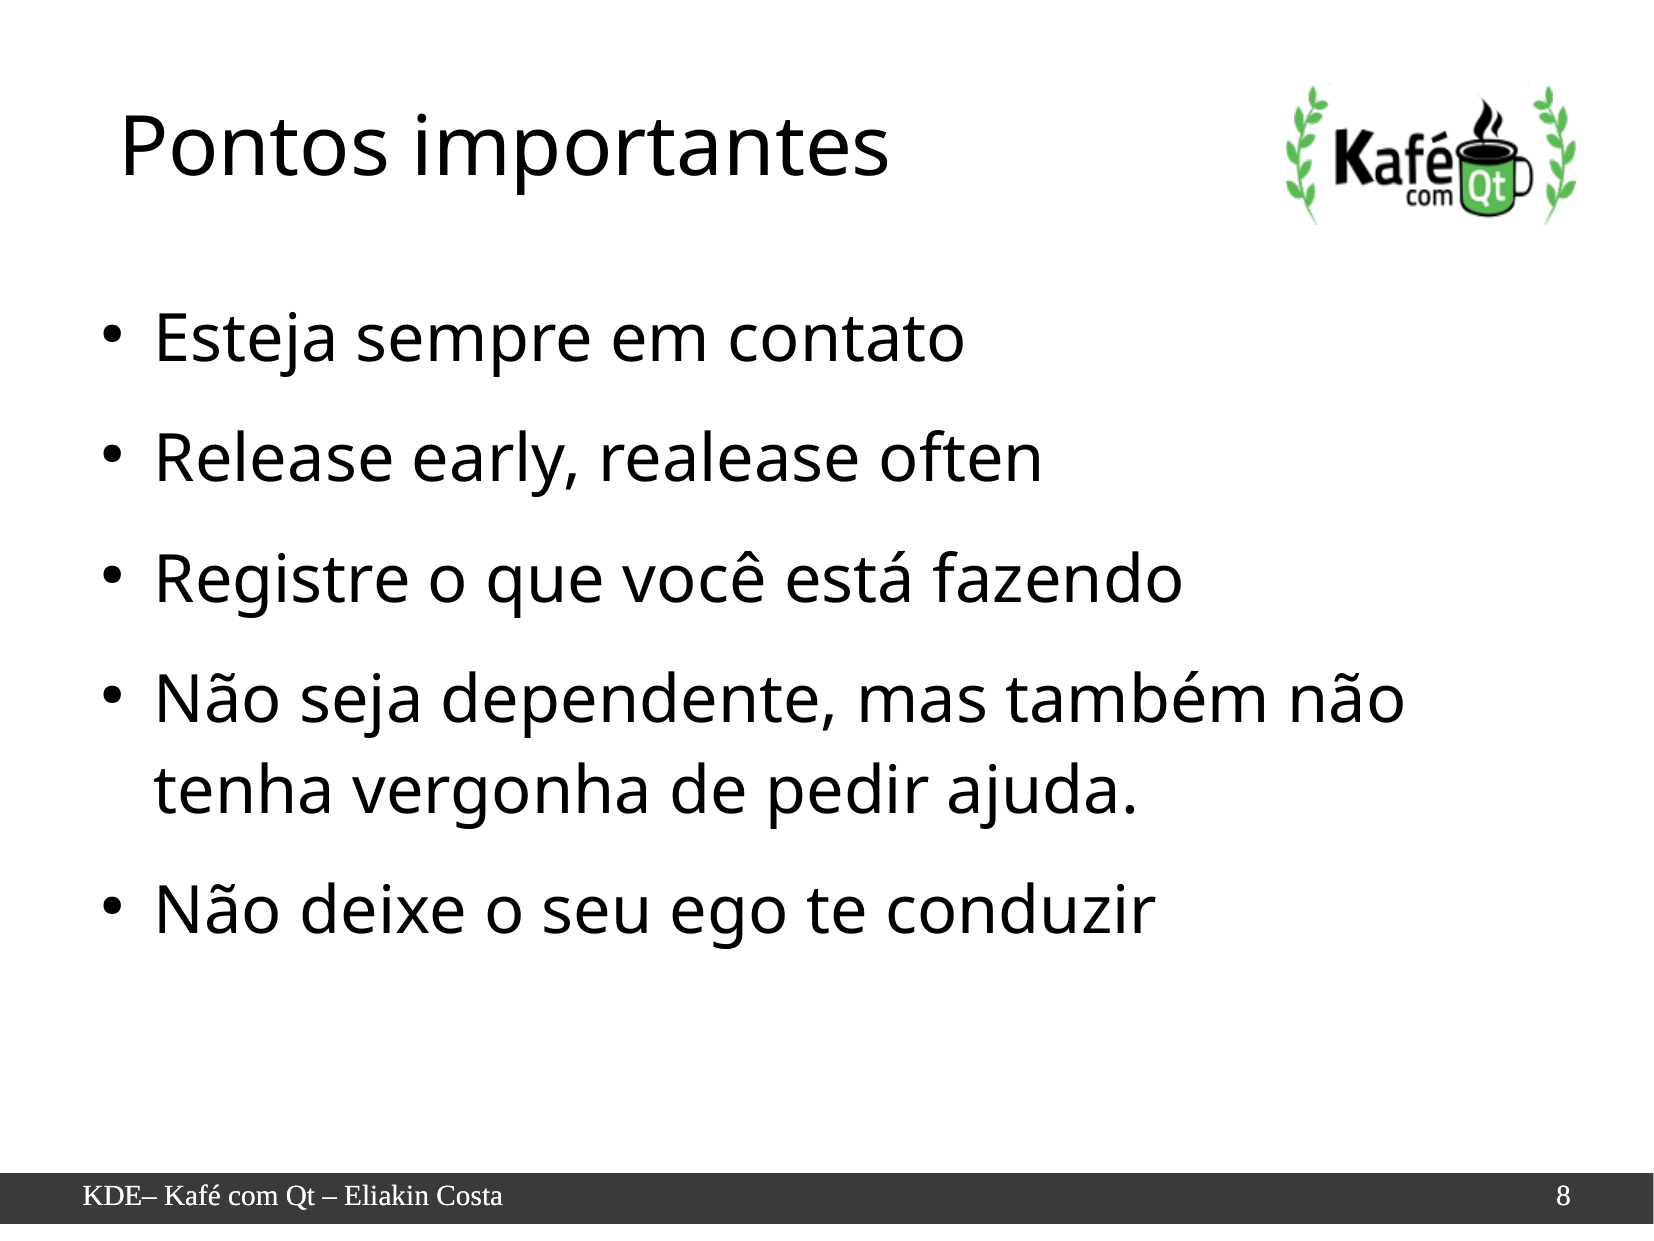

# Pontos importantes
Esteja sempre em contato
Release early, realease often
Registre o que você está fazendo
Não seja dependente, mas também não tenha vergonha de pedir ajuda.
Não deixe o seu ego te conduzir